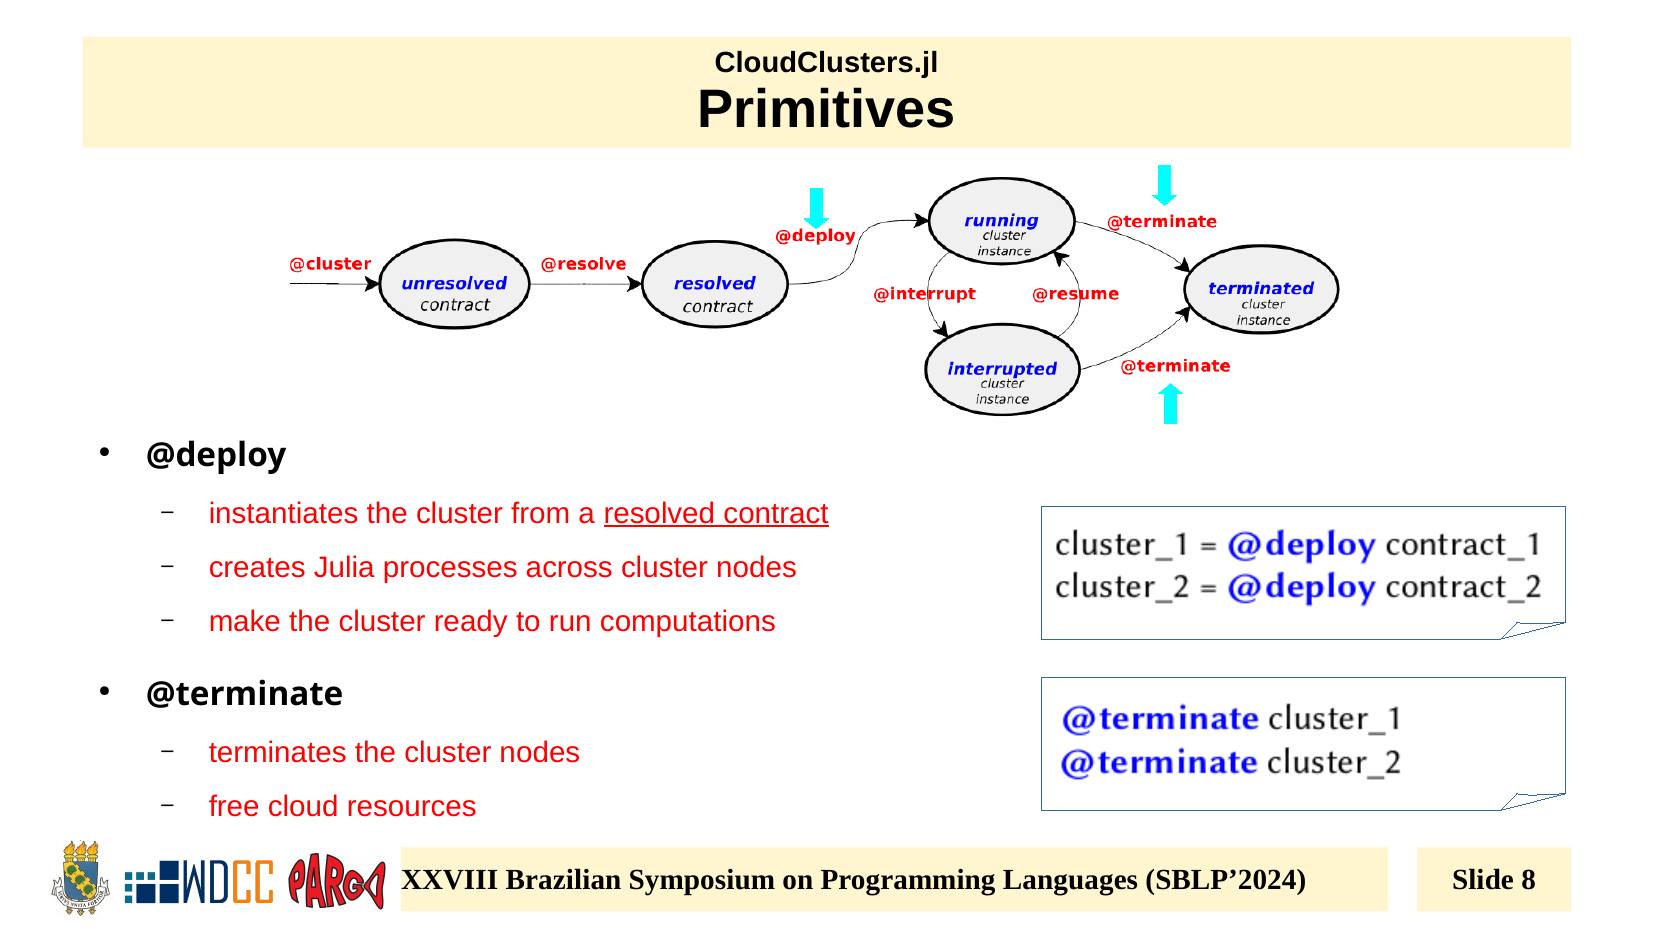

# CloudClusters.jl Primitives
@deploy
instantiates the cluster from a resolved contract
creates Julia processes across cluster nodes
make the cluster ready to run computations
@terminate
terminates the cluster nodes
free cloud resources
Computação de Alto Desempenho - ParGO - MDCC/UFC
8